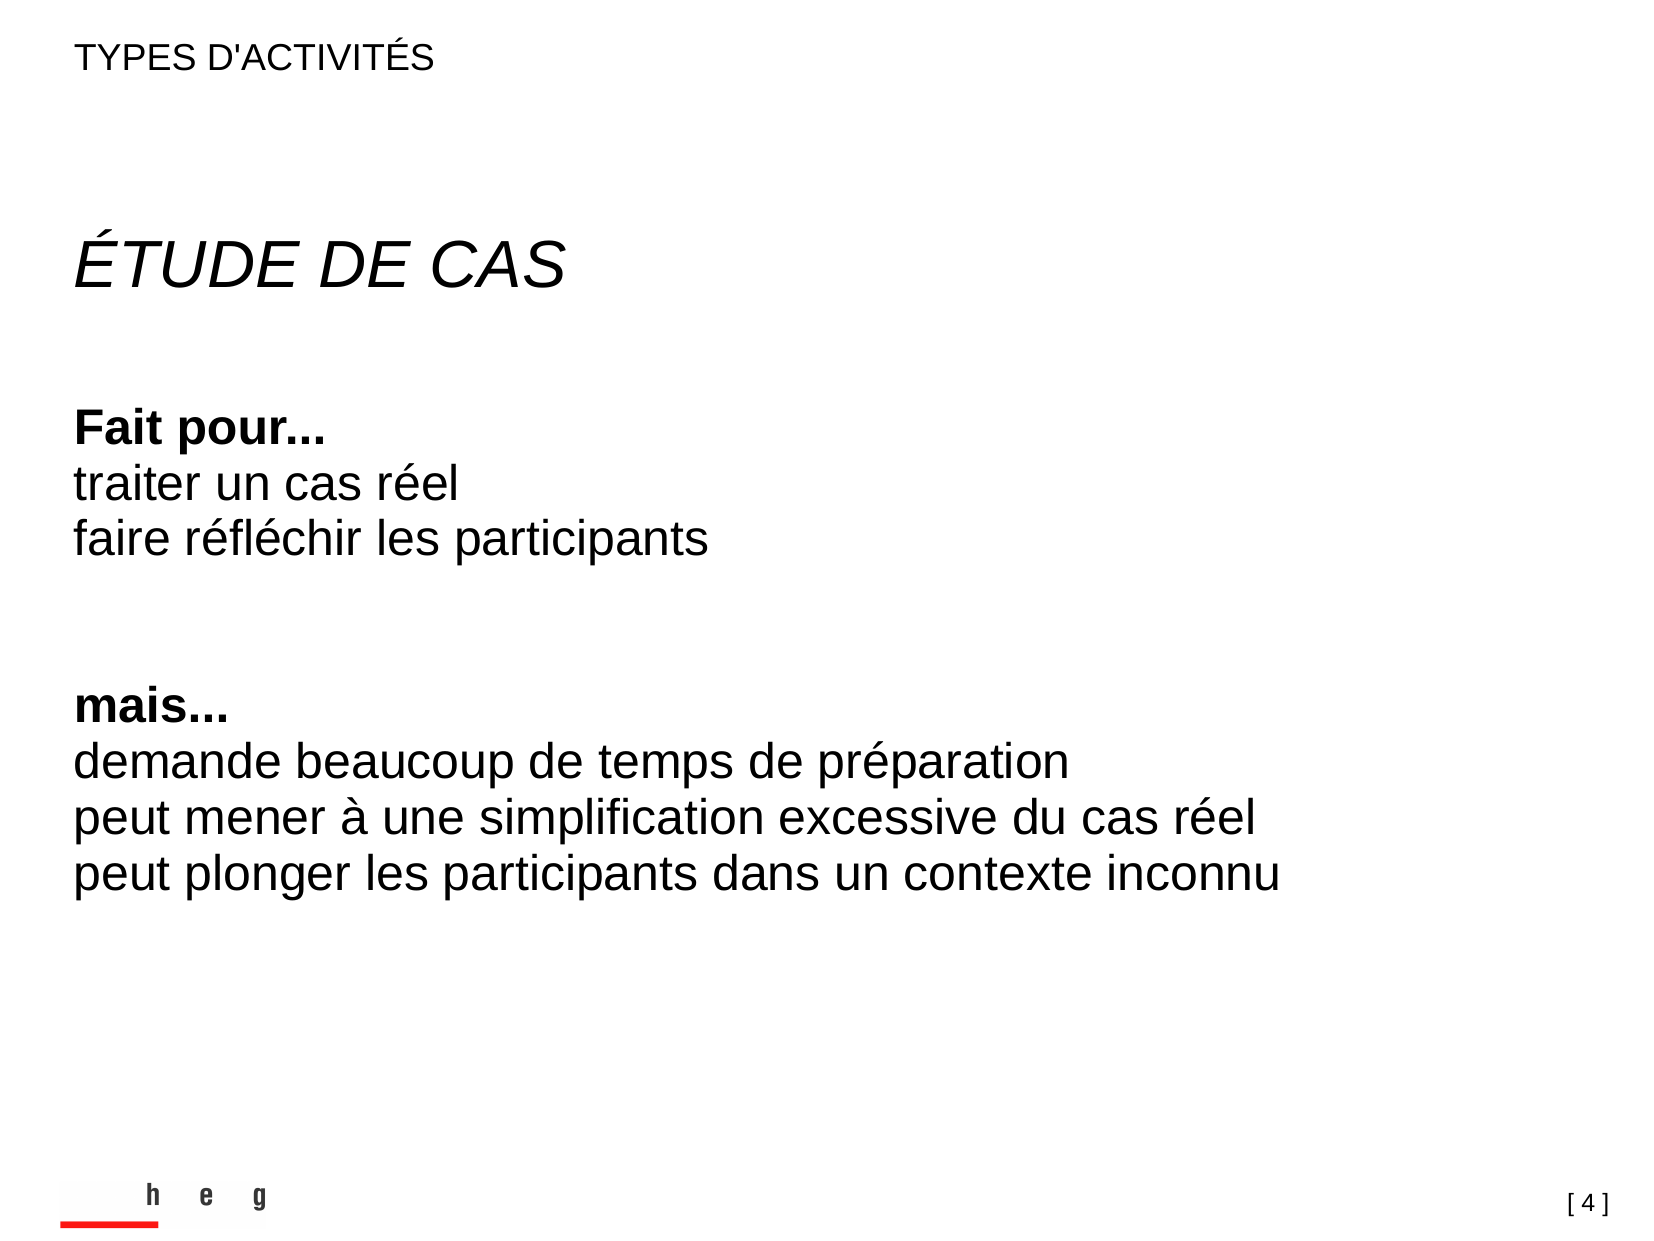

TYPES D'ACTIVITÉS
ÉTUDE DE CAS
Fait pour...
traiter un cas réel
faire réfléchir les participants
mais...
demande beaucoup de temps de préparation
peut mener à une simplification excessive du cas réel
peut plonger les participants dans un contexte inconnu